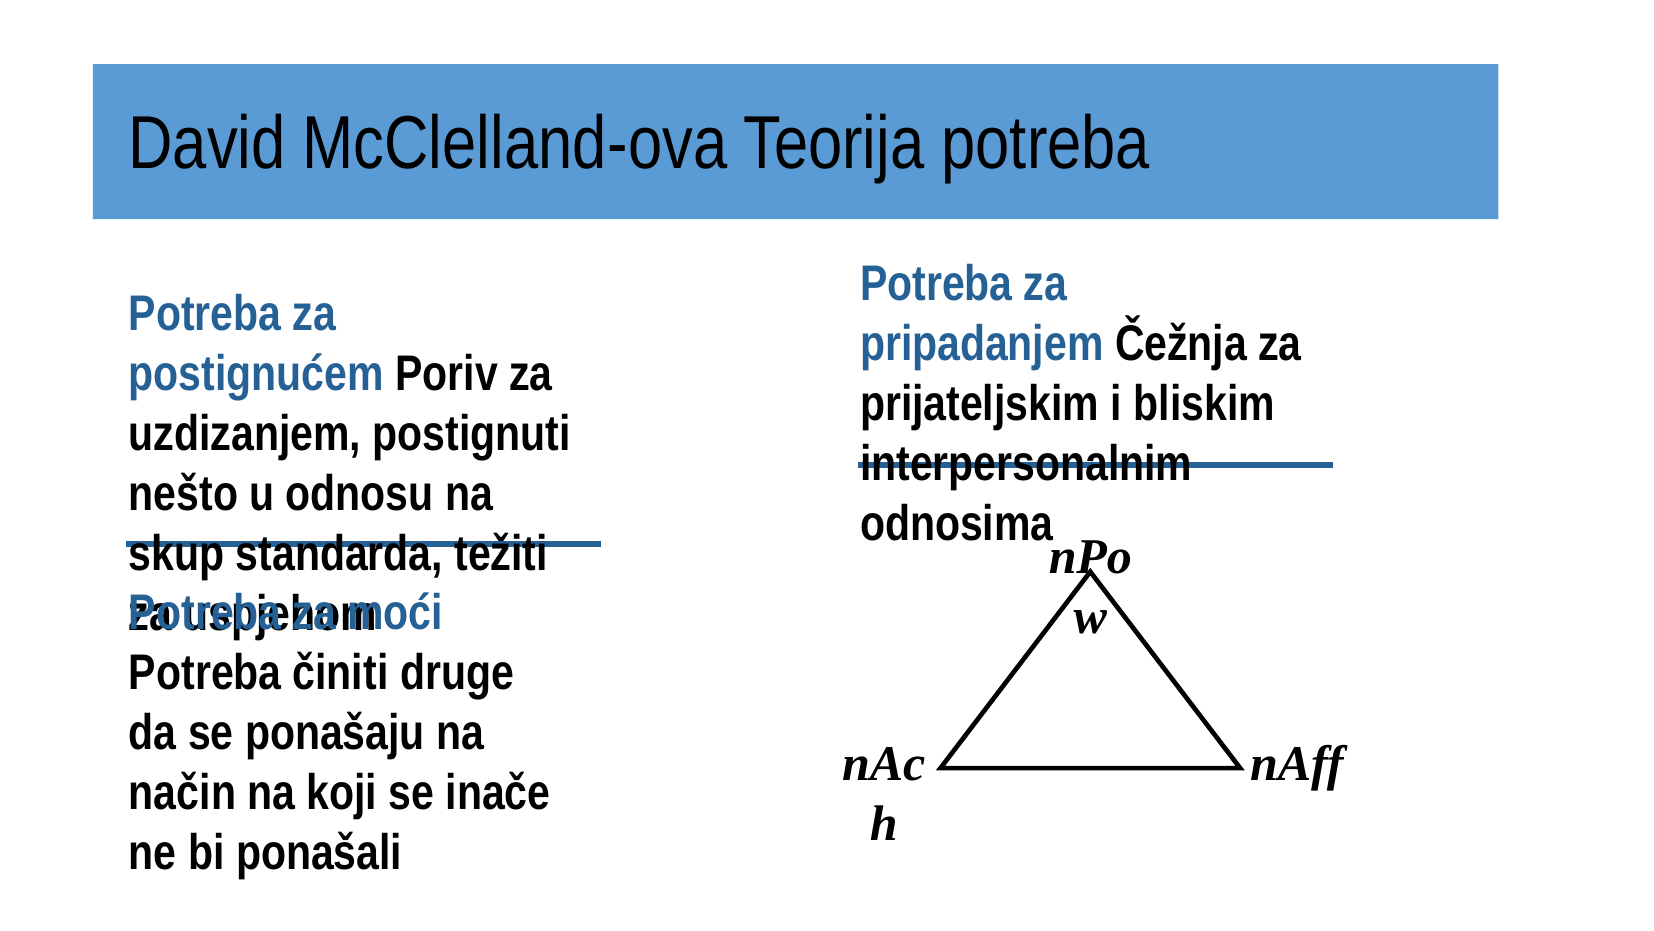

# David McClelland-ova Teorija potreba
Potreba za pripadanjem Čežnja za prijateljskim i bliskim interpersonalnim odnosima
Potreba za postignućem Poriv za uzdizanjem, postignuti nešto u odnosu na skup standarda, težiti za uspjehom
nPow
nAch
nAff
Potreba za moći
Potreba činiti druge da se ponašaju na način na koji se inače ne bi ponašali